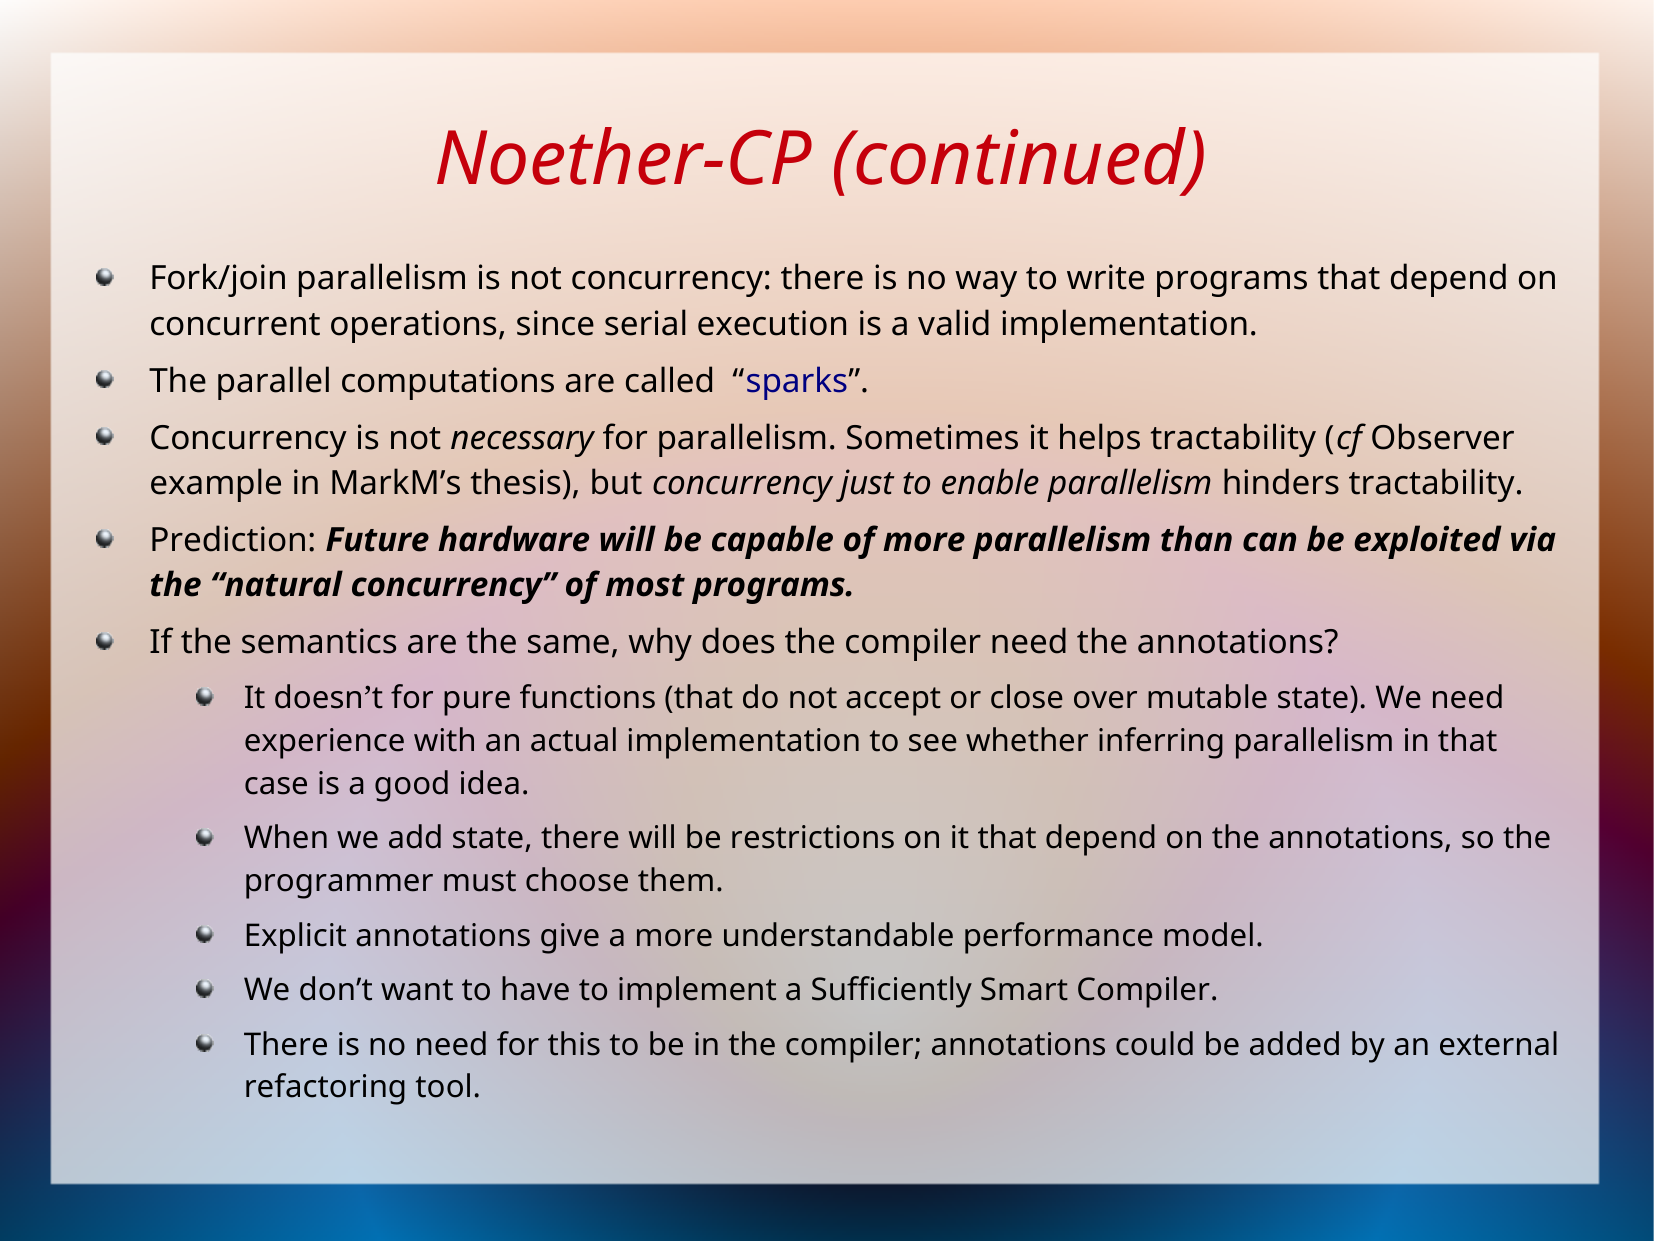

# Noether-CP (continued)
Fork/join parallelism is not concurrency: there is no way to write programs that depend on concurrent operations, since serial execution is a valid implementation.
The parallel computations are called “sparks”.
Concurrency is not necessary for parallelism. Sometimes it helps tractability (cf Observer example in MarkM’s thesis), but concurrency just to enable parallelism hinders tractability.
Prediction: Future hardware will be capable of more parallelism than can be exploited via the “natural concurrency” of most programs.
If the semantics are the same, why does the compiler need the annotations?
It doesn’t for pure functions (that do not accept or close over mutable state). We need experience with an actual implementation to see whether inferring parallelism in that case is a good idea.
When we add state, there will be restrictions on it that depend on the annotations, so the programmer must choose them.
Explicit annotations give a more understandable performance model.
We don’t want to have to implement a Sufficiently Smart Compiler.
There is no need for this to be in the compiler; annotations could be added by an external refactoring tool.